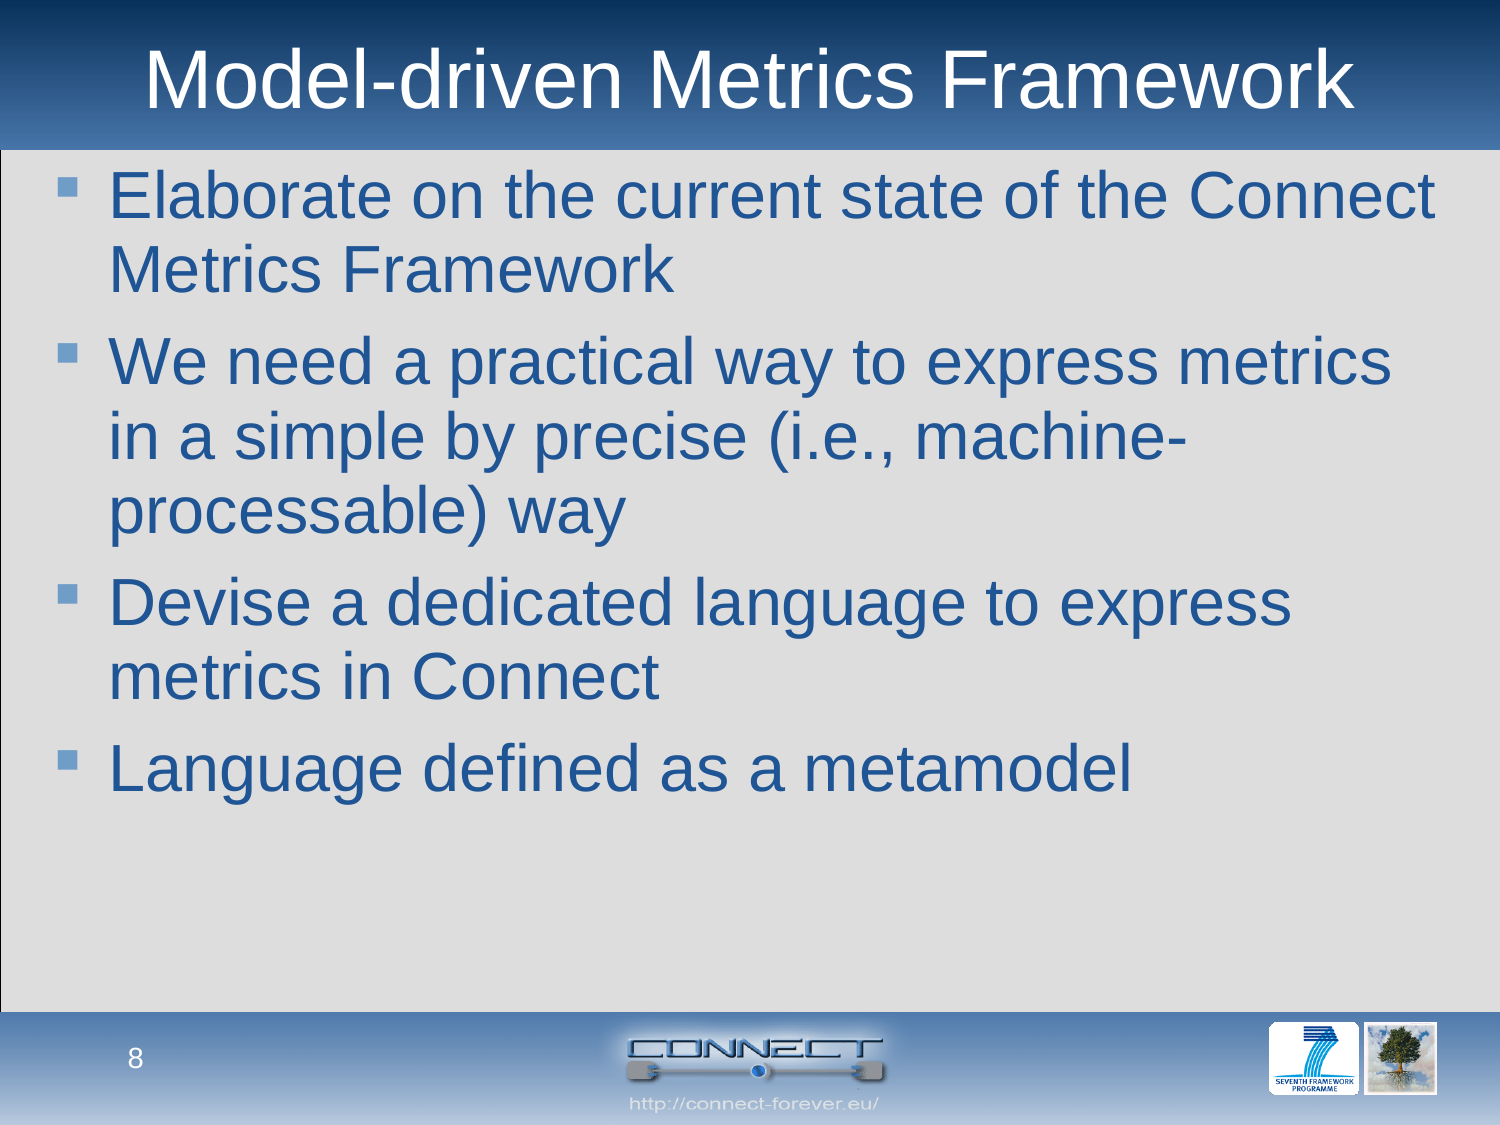

# Model-driven Metrics Framework
Elaborate on the current state of the Connect Metrics Framework
We need a practical way to express metrics in a simple by precise (i.e., machine-processable) way
Devise a dedicated language to express metrics in Connect
Language defined as a metamodel
8